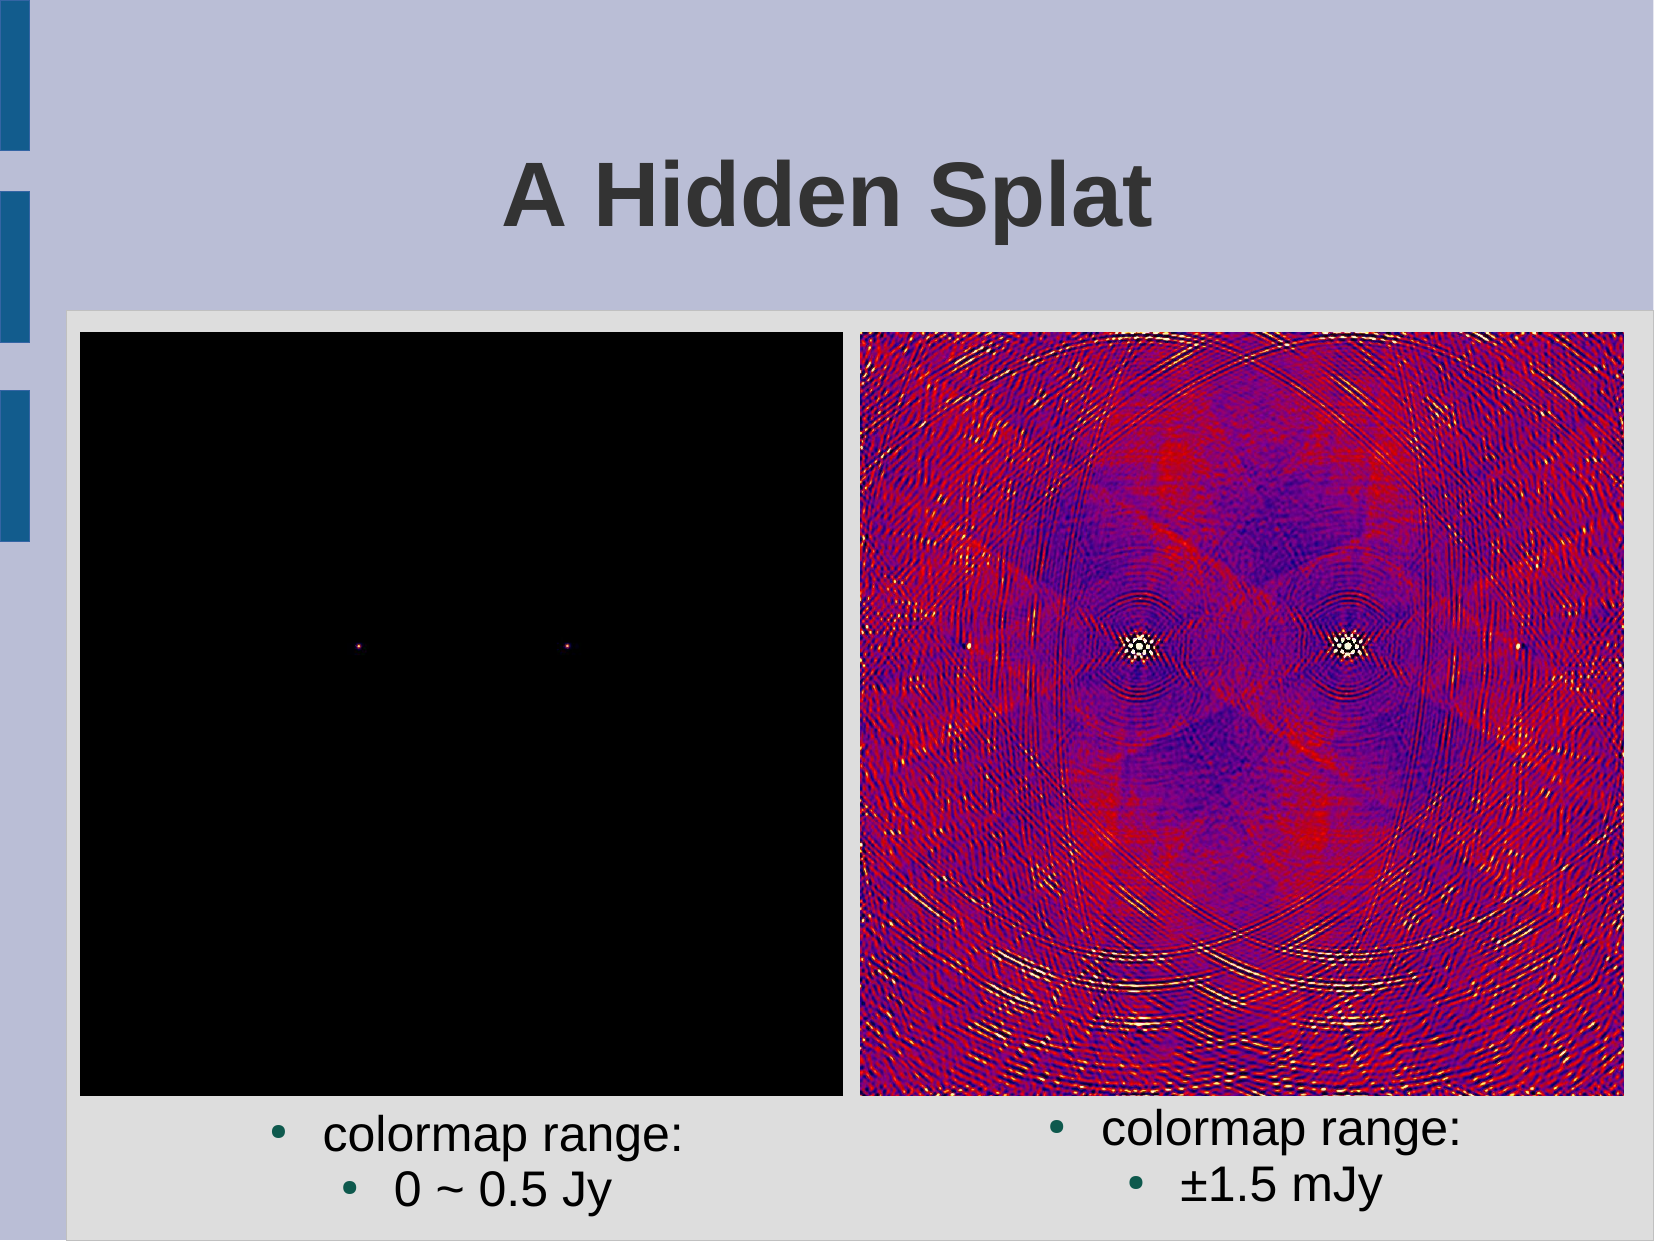

# A Hidden Splat
colormap range:
±1.5 mJy
colormap range:
0 ~ 0.5 Jy